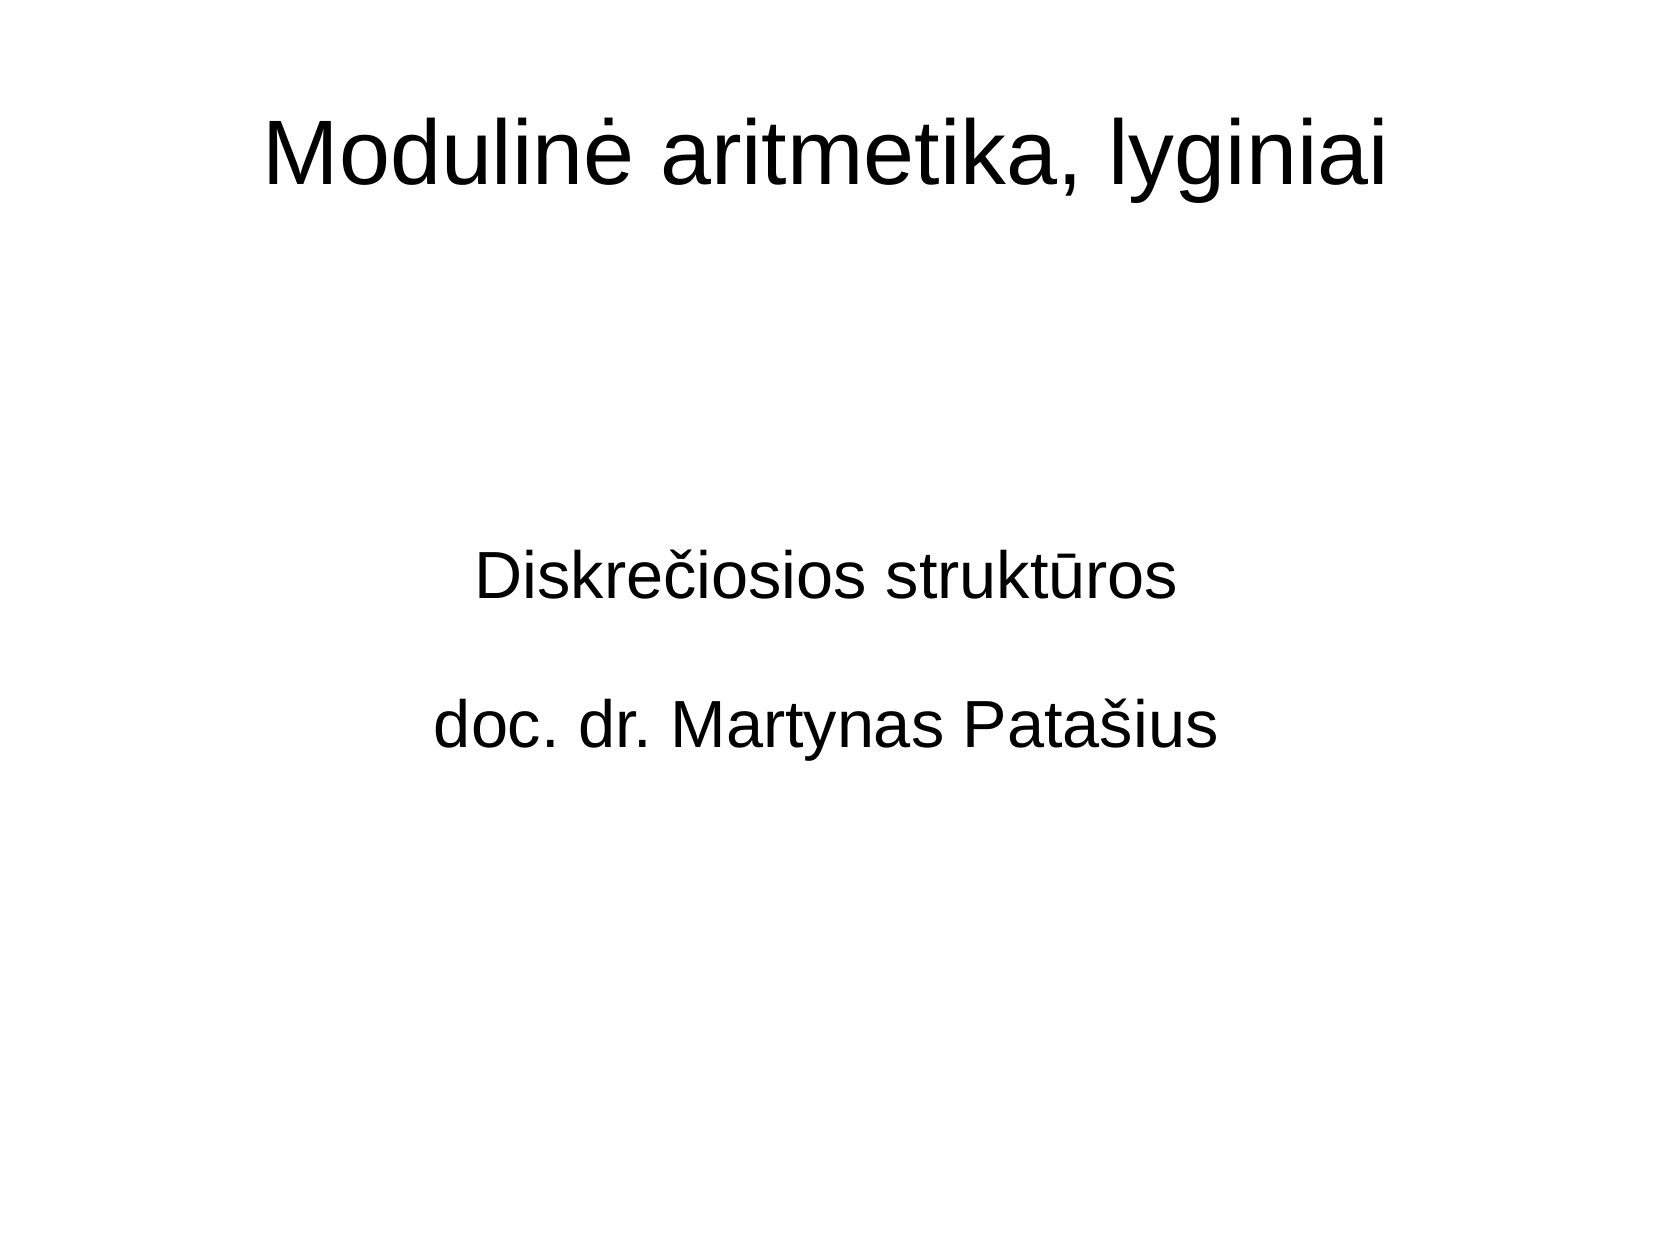

# Modulinė aritmetika, lyginiai
Diskrečiosios struktūros
doc. dr. Martynas Patašius